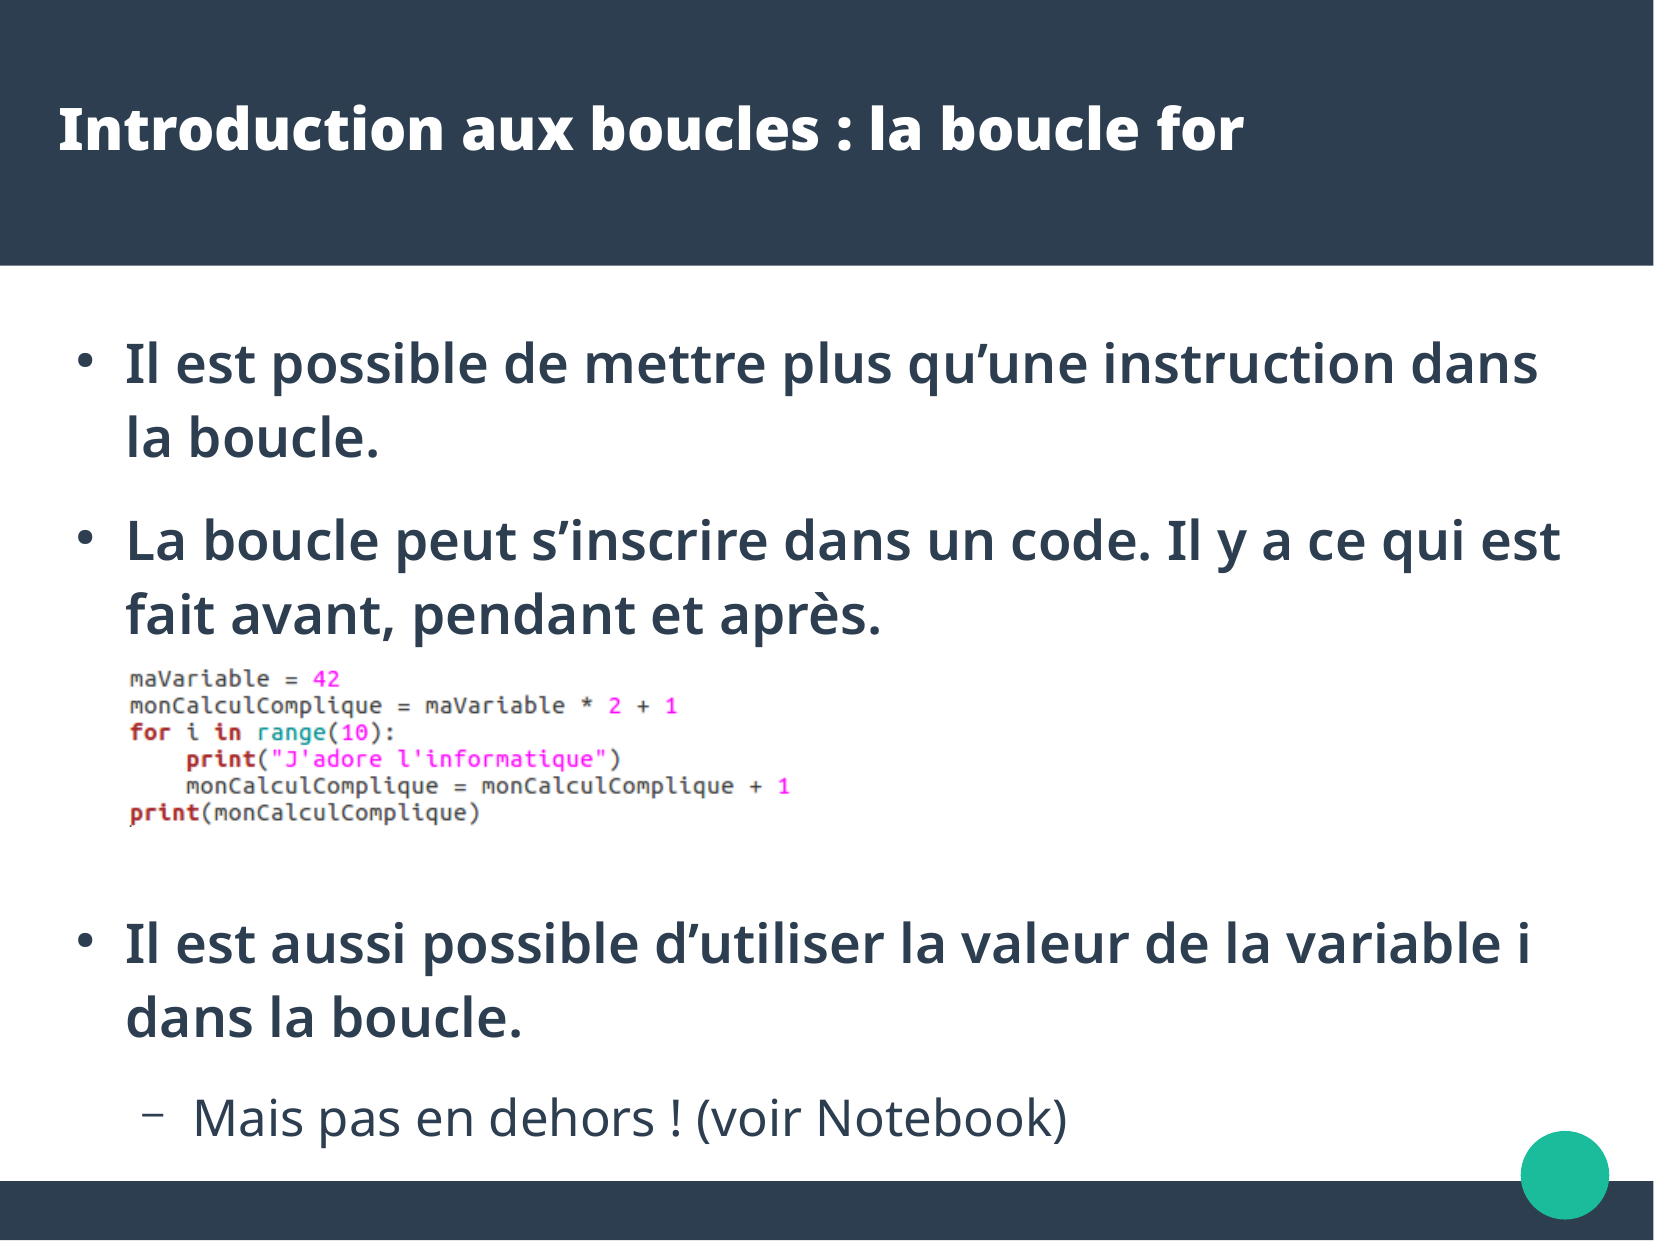

# Introduction aux boucles : la boucle for
Il est possible de mettre plus qu’une instruction dans la boucle.
La boucle peut s’inscrire dans un code. Il y a ce qui est fait avant, pendant et après.
Il est aussi possible d’utiliser la valeur de la variable i dans la boucle.
Mais pas en dehors ! (voir Notebook)